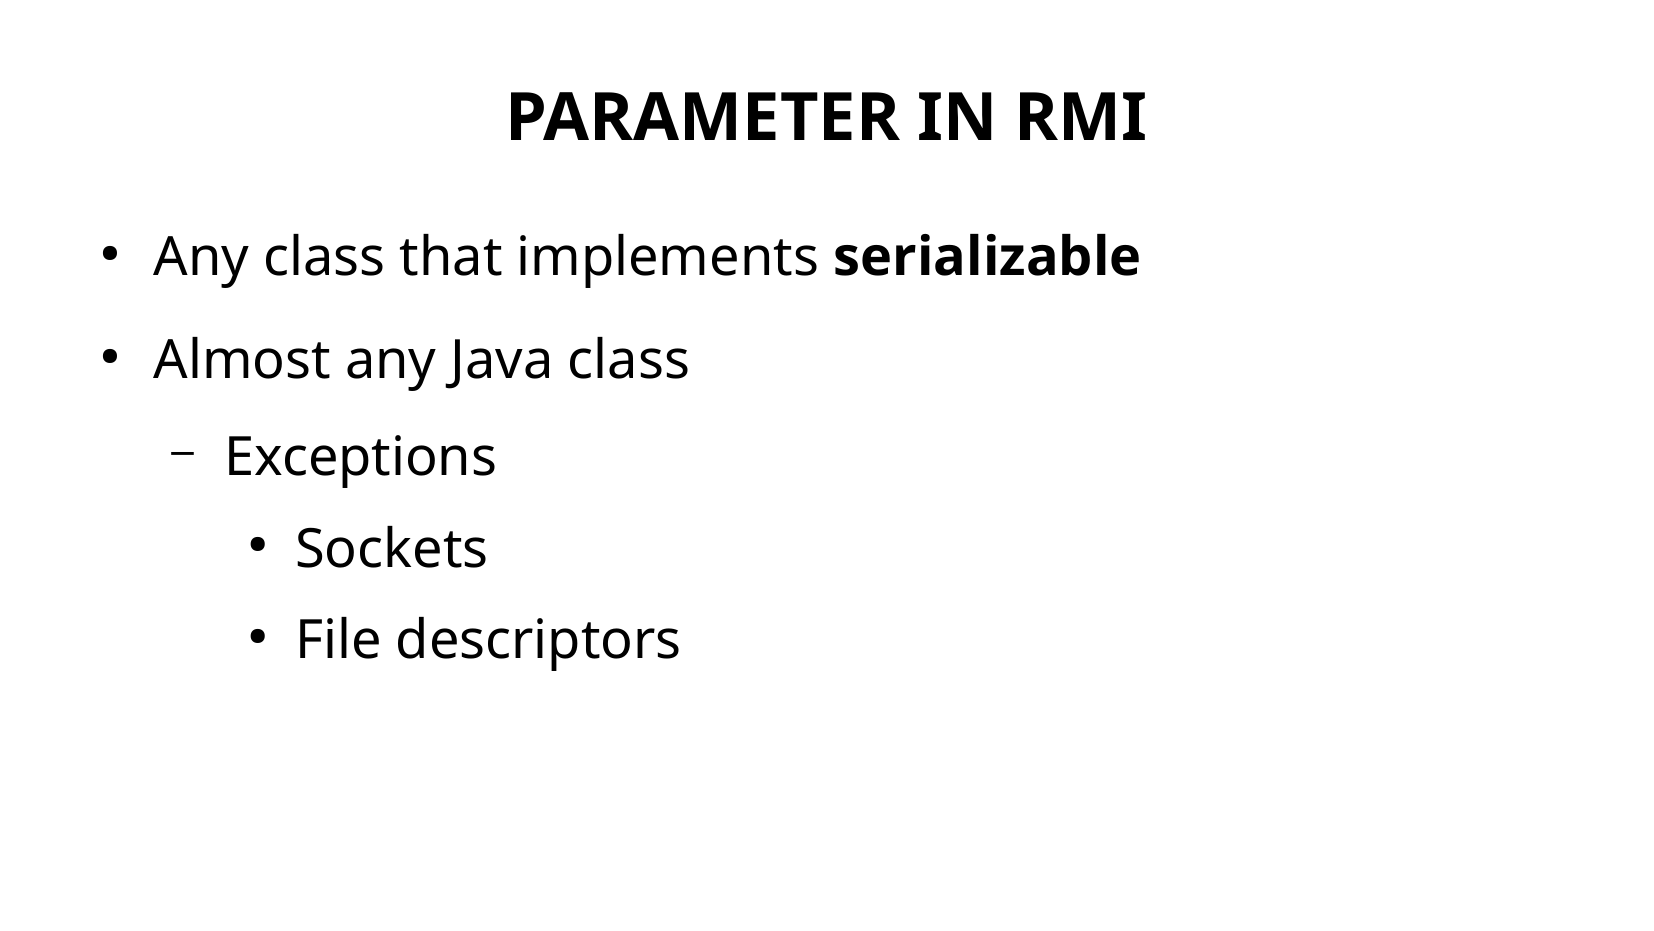

# PARAMETER IN RMI
Any class that implements serializable
Almost any Java class
Exceptions
Sockets
File descriptors